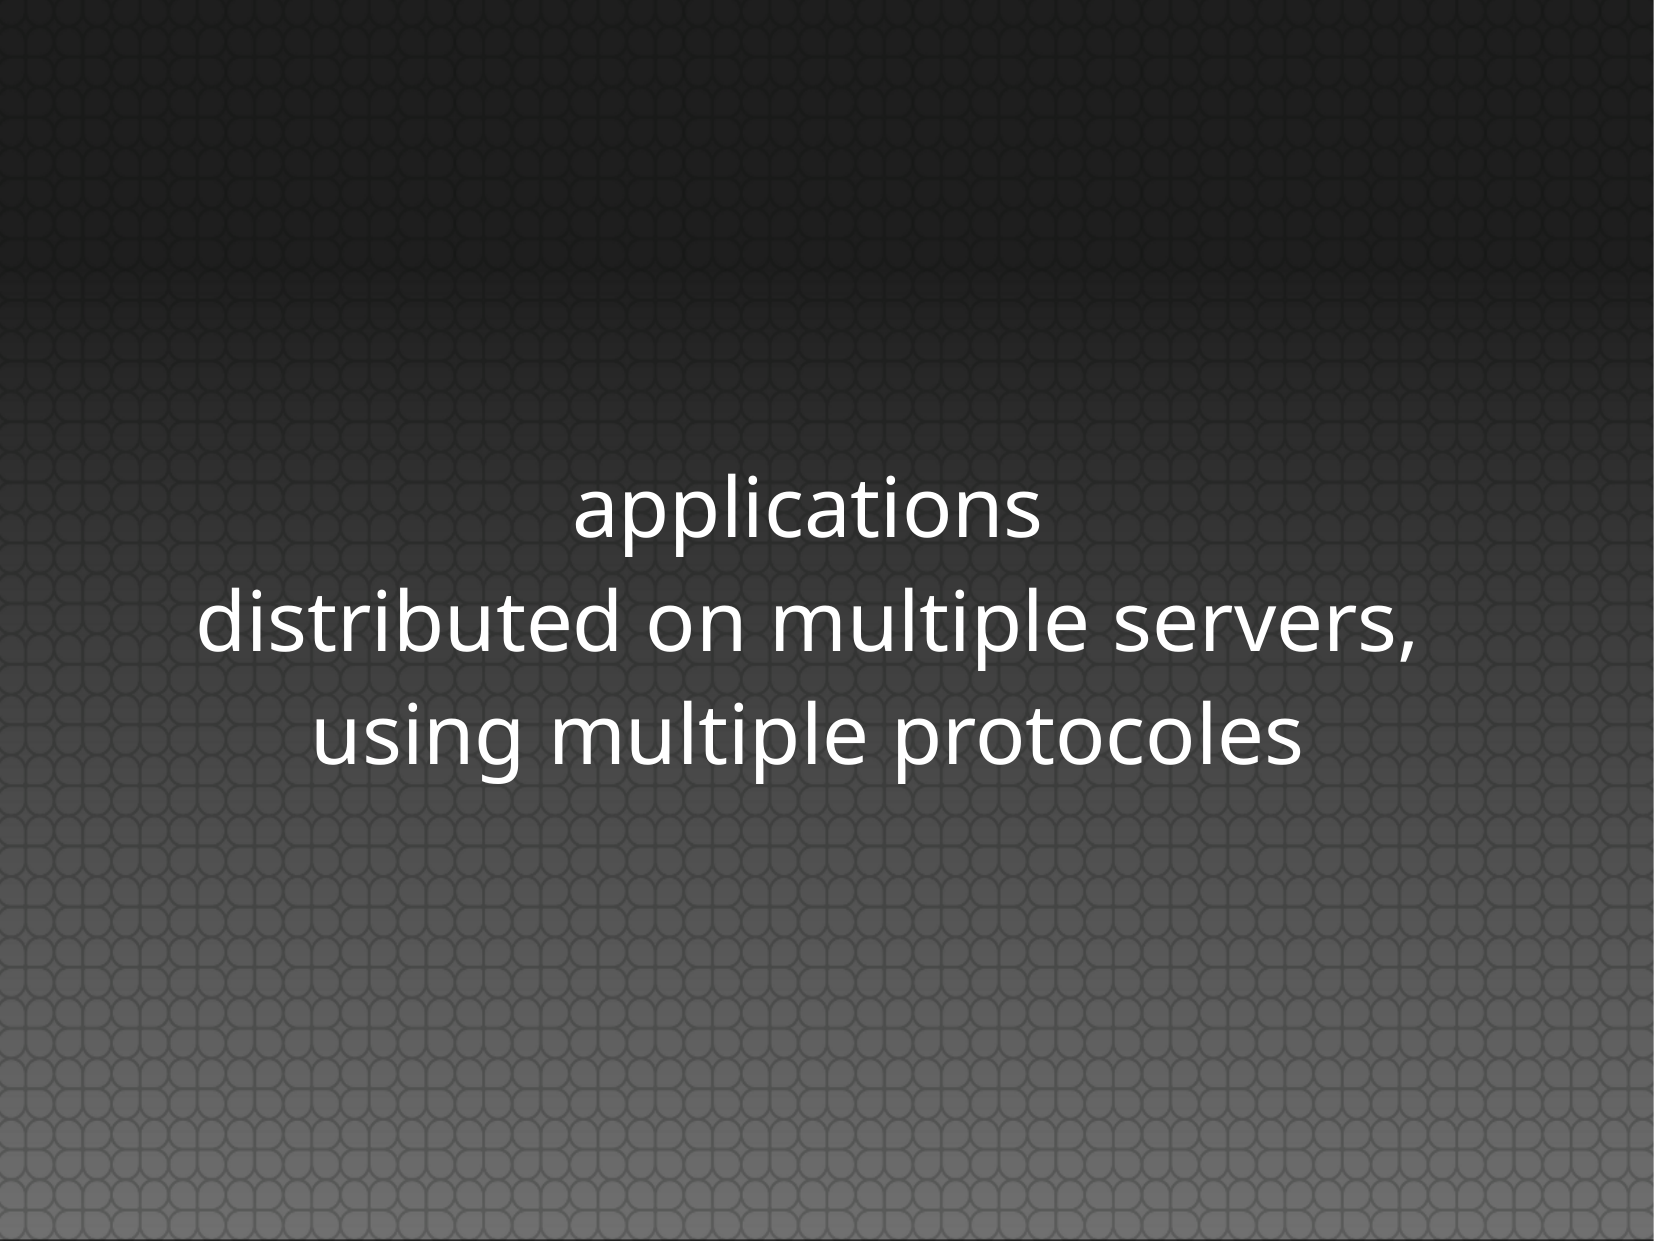

# applications distributed on multiple servers, using multiple protocoles